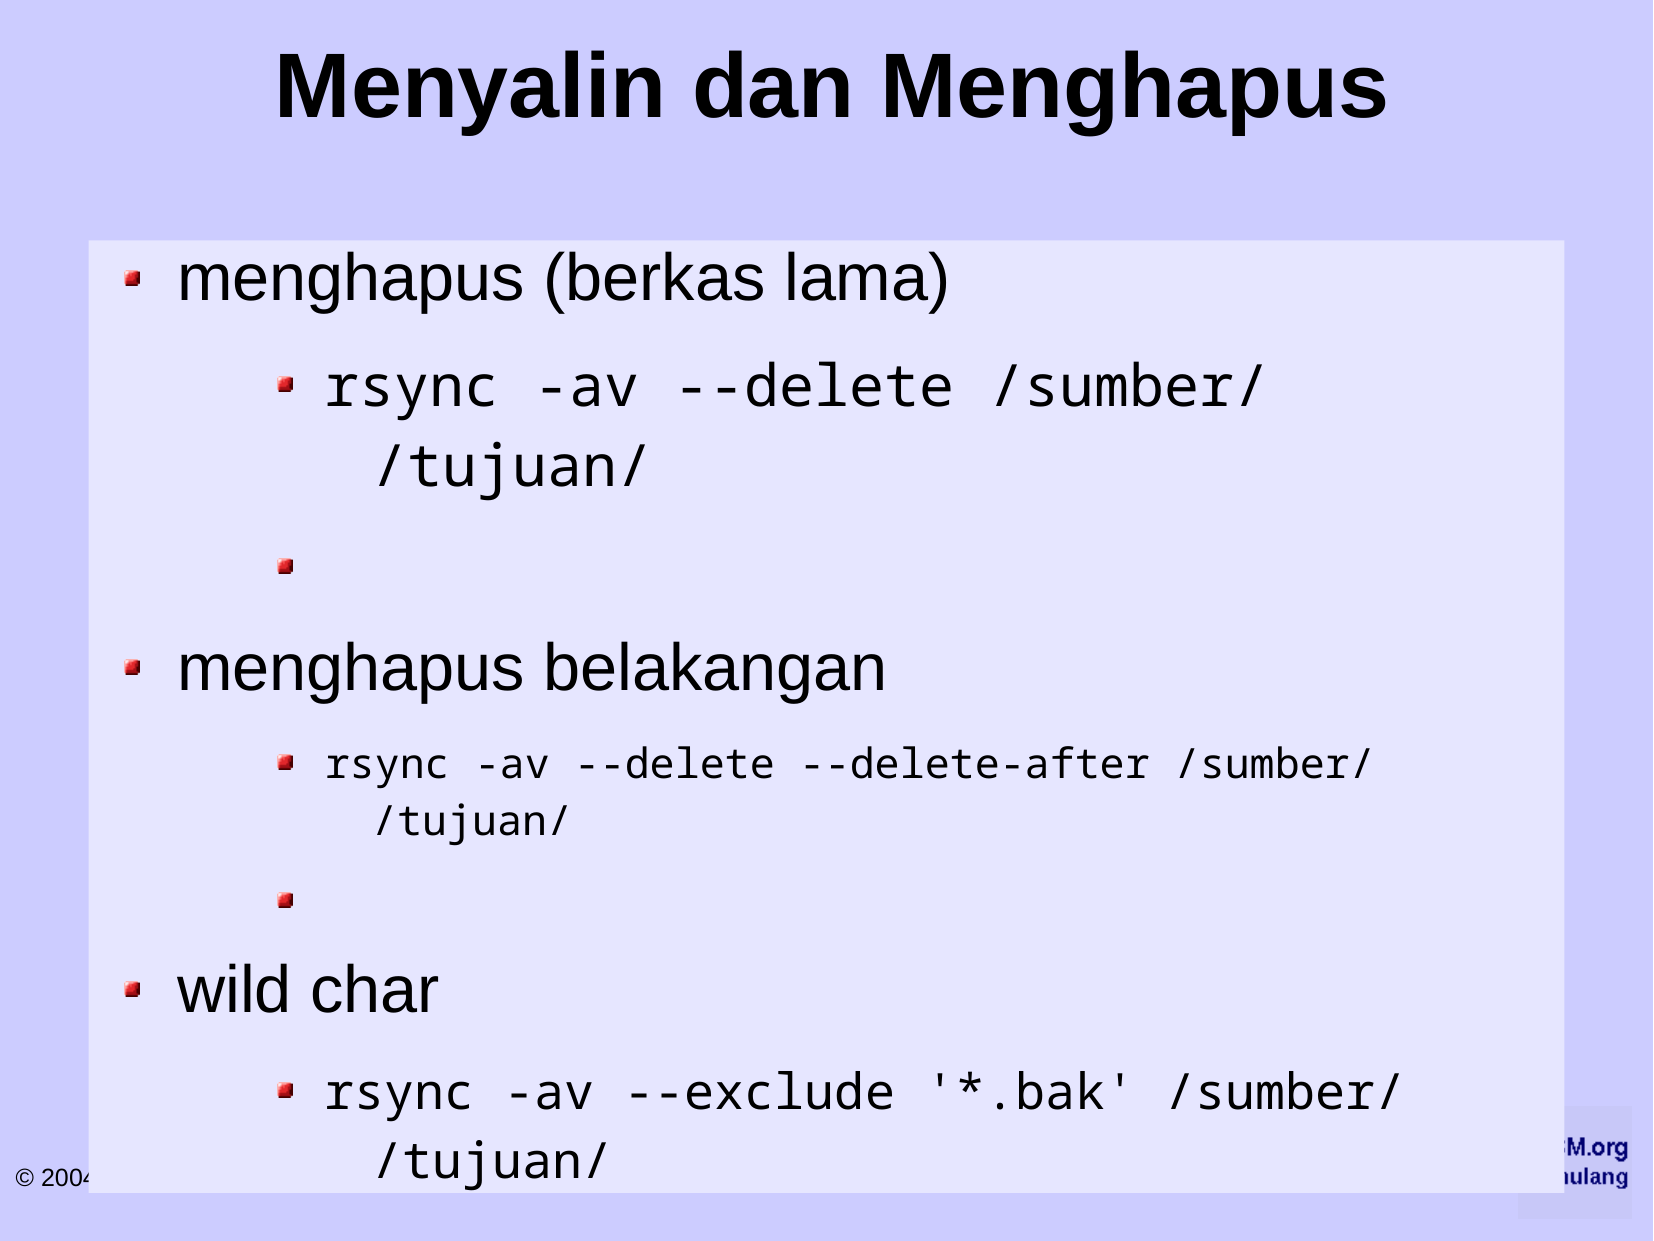

# Menyalin dan Menghapus
menghapus (berkas lama)
rsync -av --delete /sumber/ /tujuan/
menghapus belakangan
rsync -av --delete --delete-after /sumber/ /tujuan/
wild char
rsync -av --exclude '*.bak' /sumber/ /tujuan/